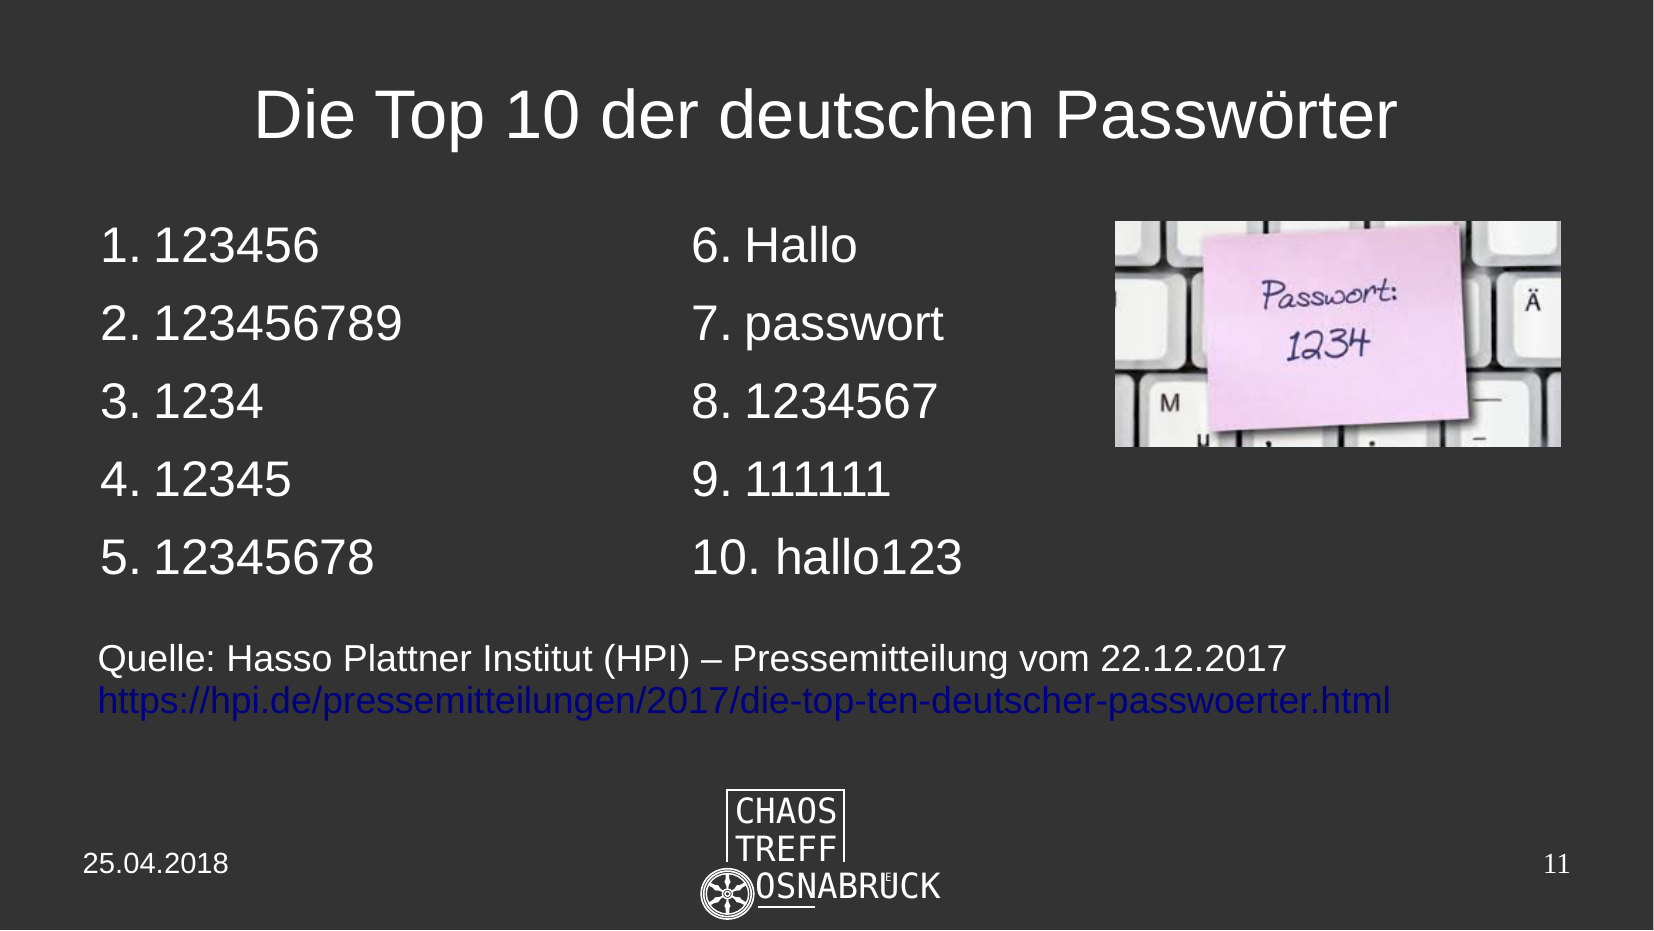

# Die Top 10 der deutschen Passwörter
123456
123456789
1234
12345
12345678
Hallo
passwort
1234567
111111
 hallo123
Quelle: Hasso Plattner Institut (HPI) – Pressemitteilung vom 22.12.2017
https://hpi.de/pressemitteilungen/2017/die-top-ten-deutscher-passwoerter.html
11